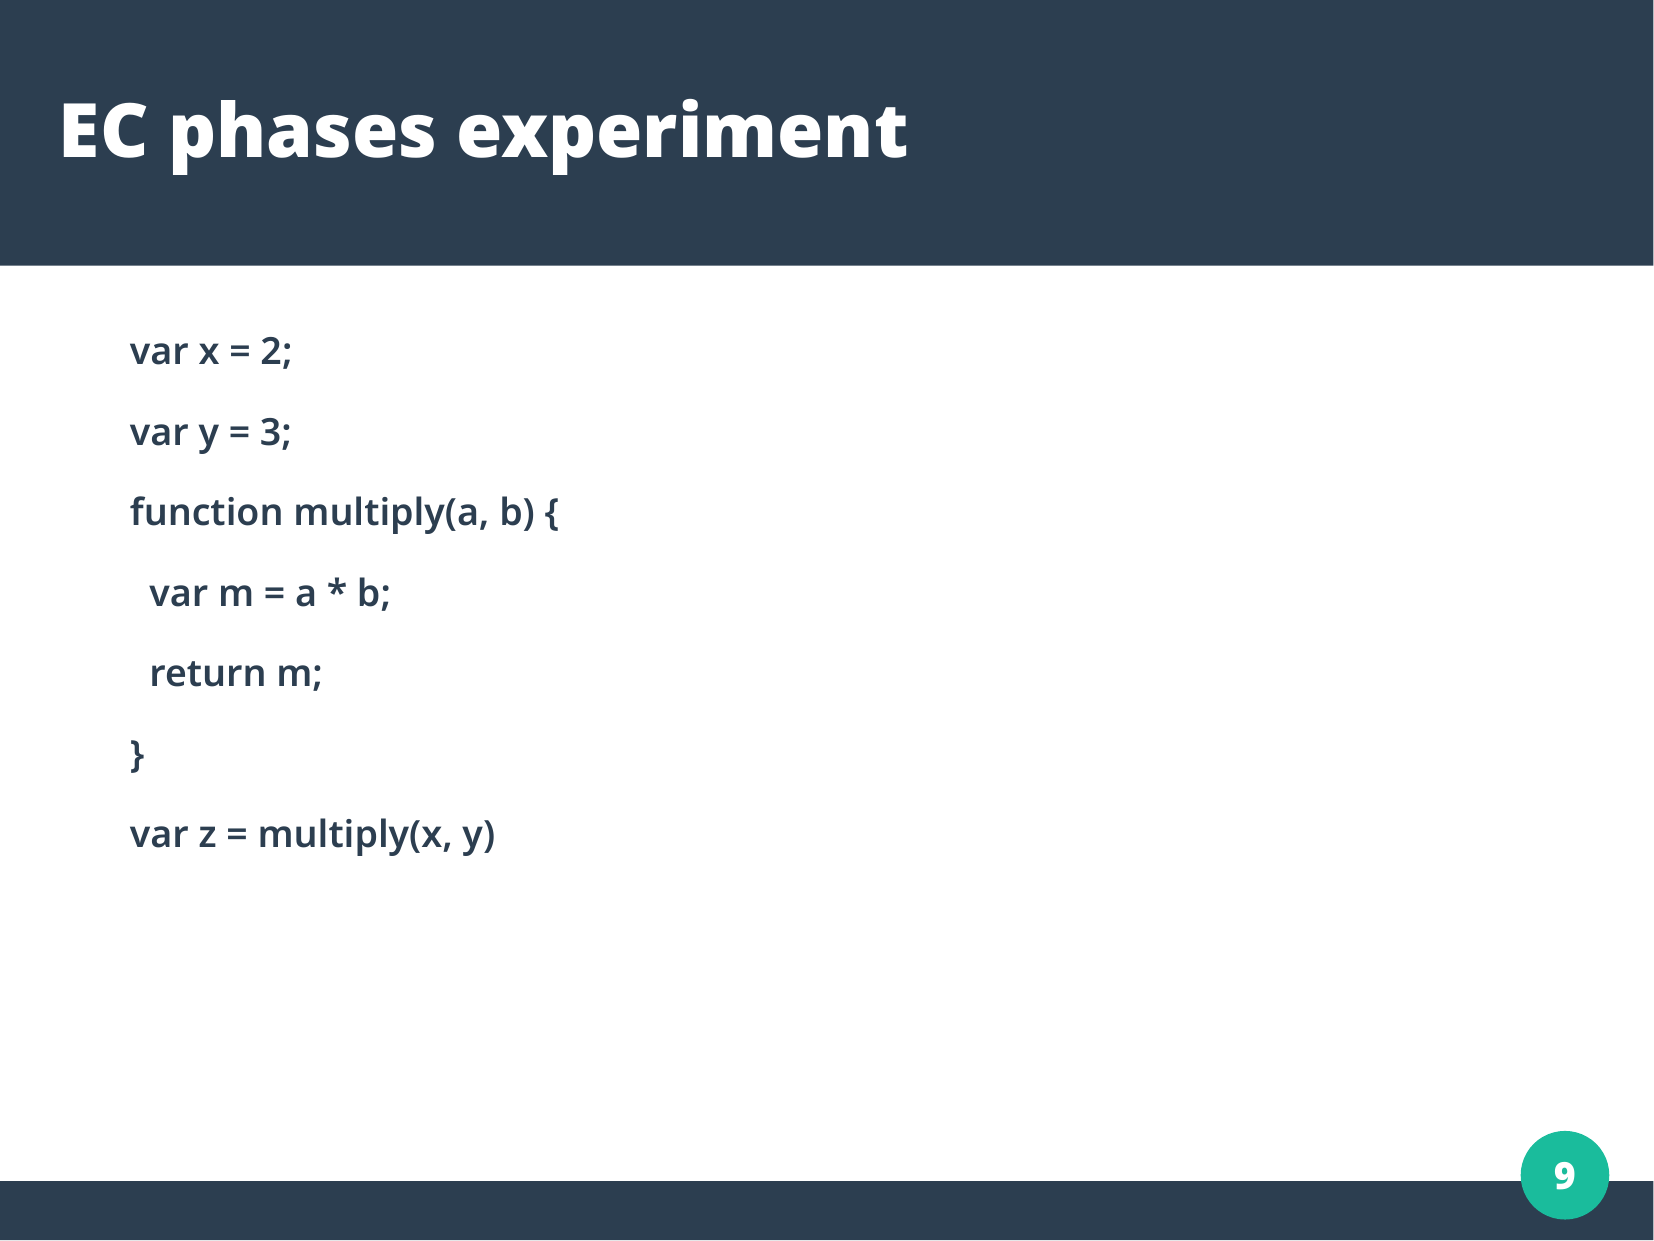

# EC phases experiment
var x = 2;
var y = 3;
function multiply(a, b) {
 var m = a * b;
 return m;
}
var z = multiply(x, y)
9